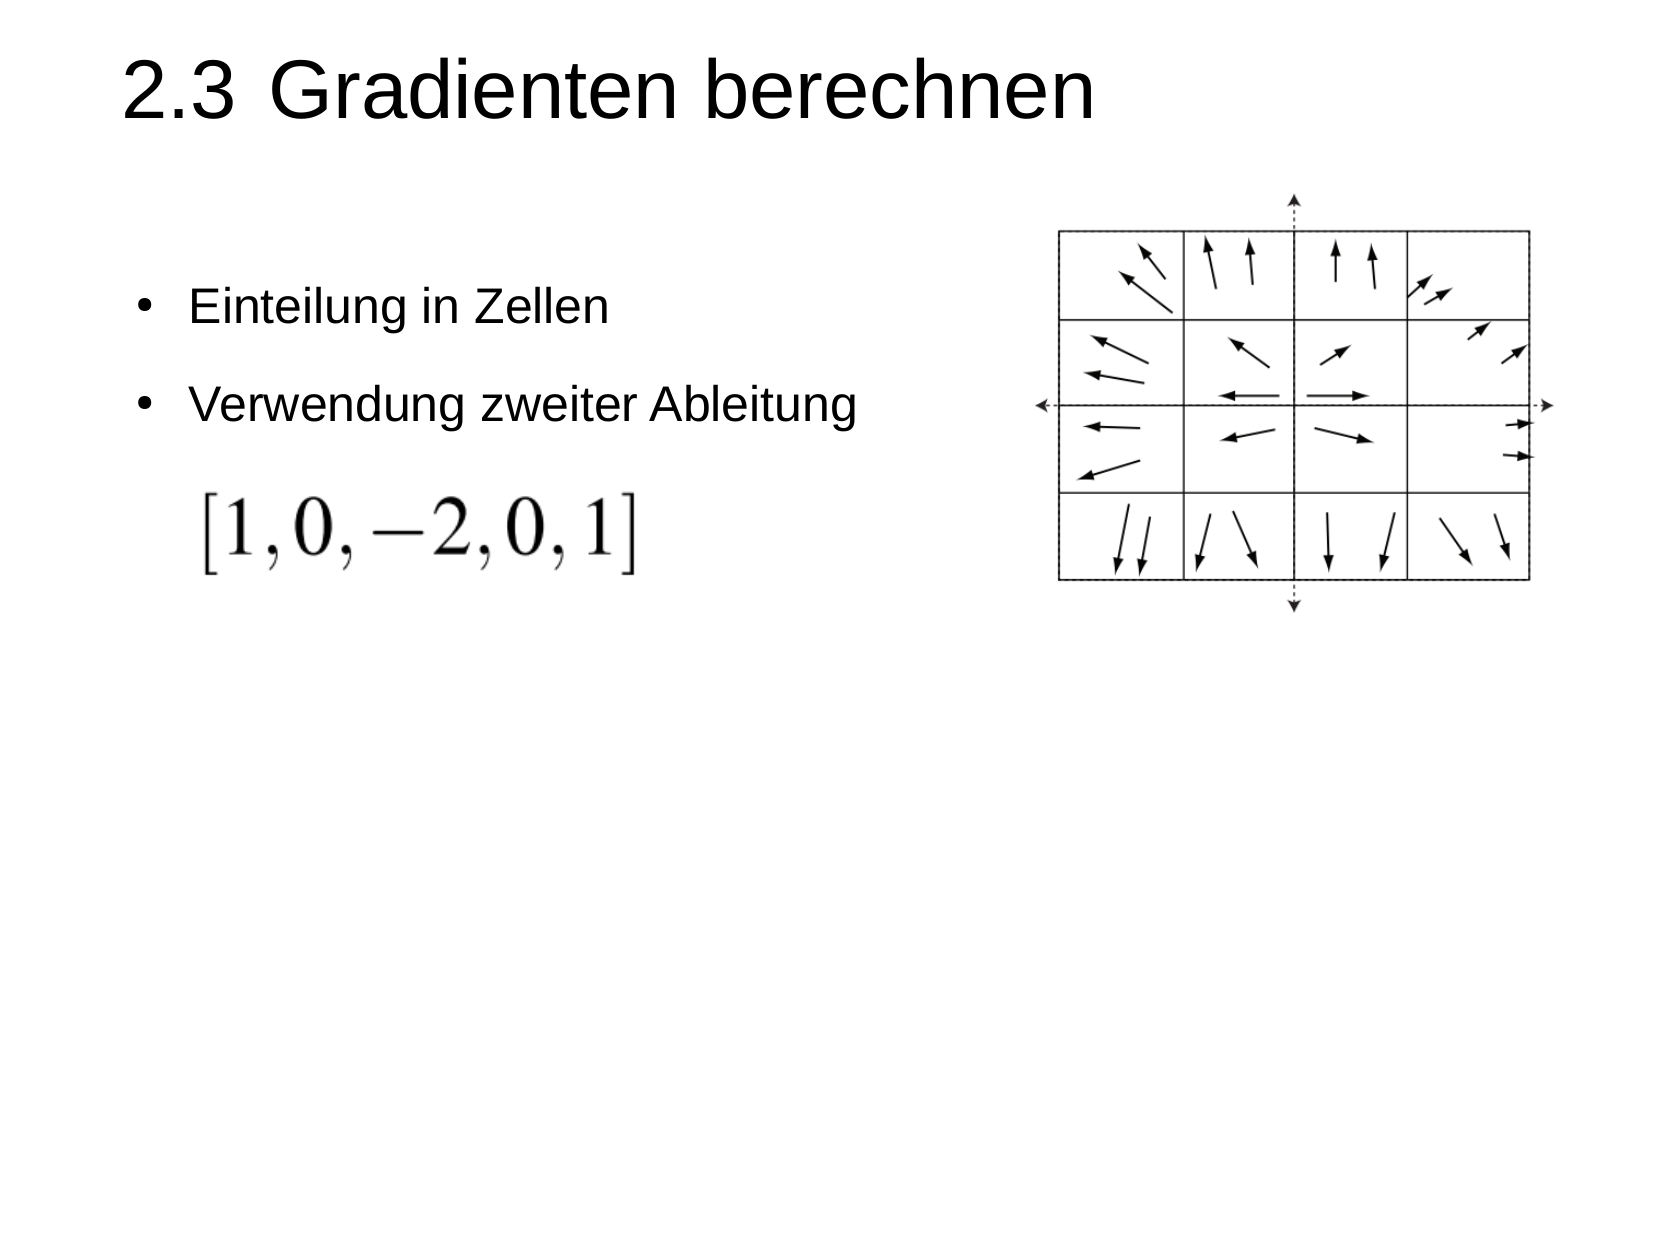

2.3	Gradienten berechnen
# Einteilung in Zellen
Verwendung zweiter Ableitung